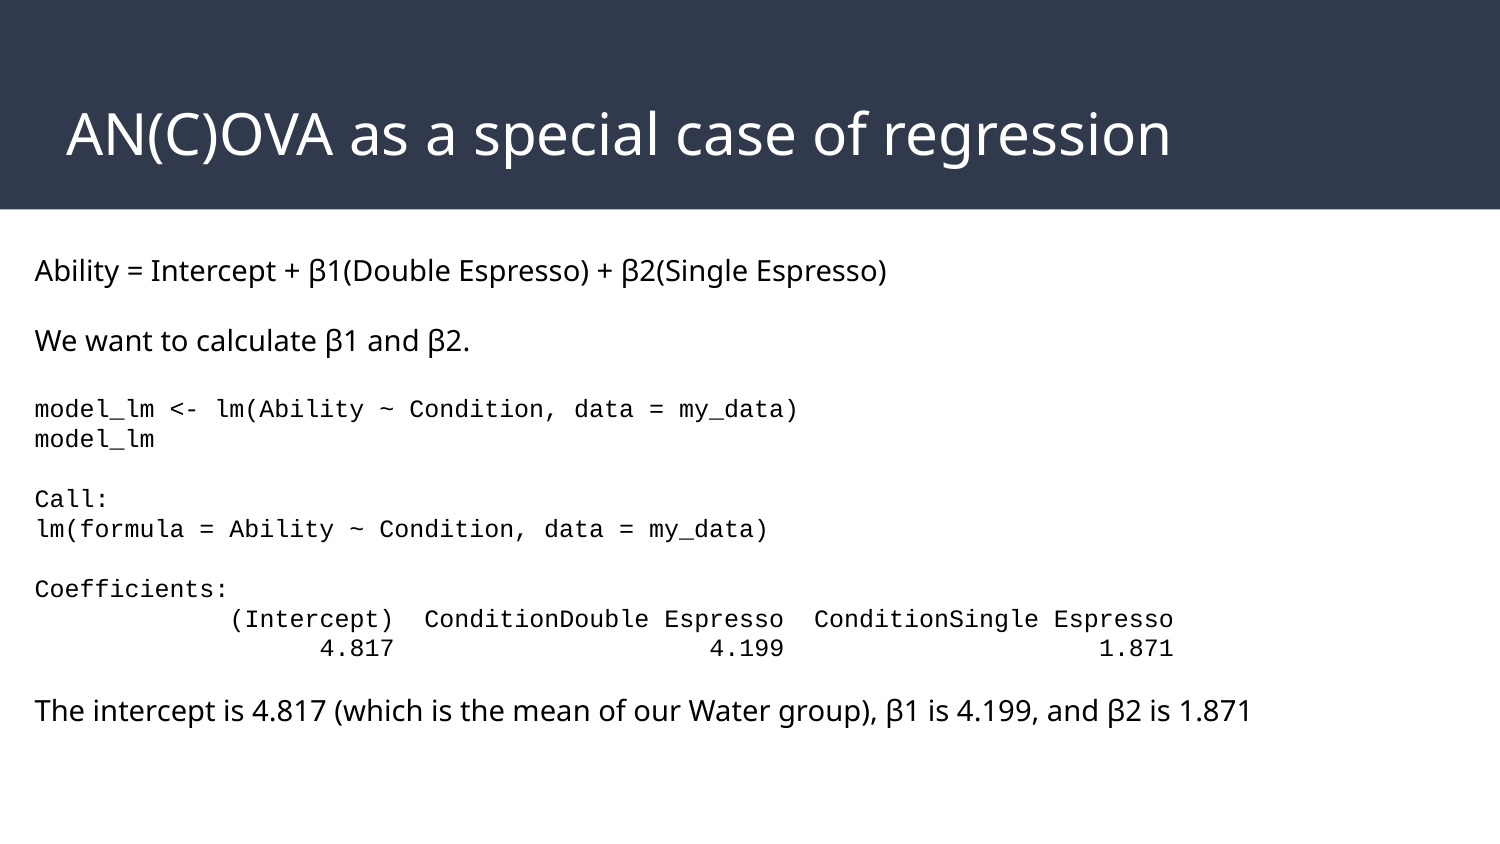

# AN(C)OVA as a special case of regression
Ability = Intercept + β1(Double Espresso) + β2(Single Espresso)
We want to calculate β1 and β2.
model_lm <- lm(Ability ~ Condition, data = my_data)
model_lm
Call:
lm(formula = Ability ~ Condition, data = my_data)
Coefficients:
 (Intercept) ConditionDouble Espresso ConditionSingle Espresso
 4.817 4.199 1.871
The intercept is 4.817 (which is the mean of our Water group), β1 is 4.199, and β2 is 1.871